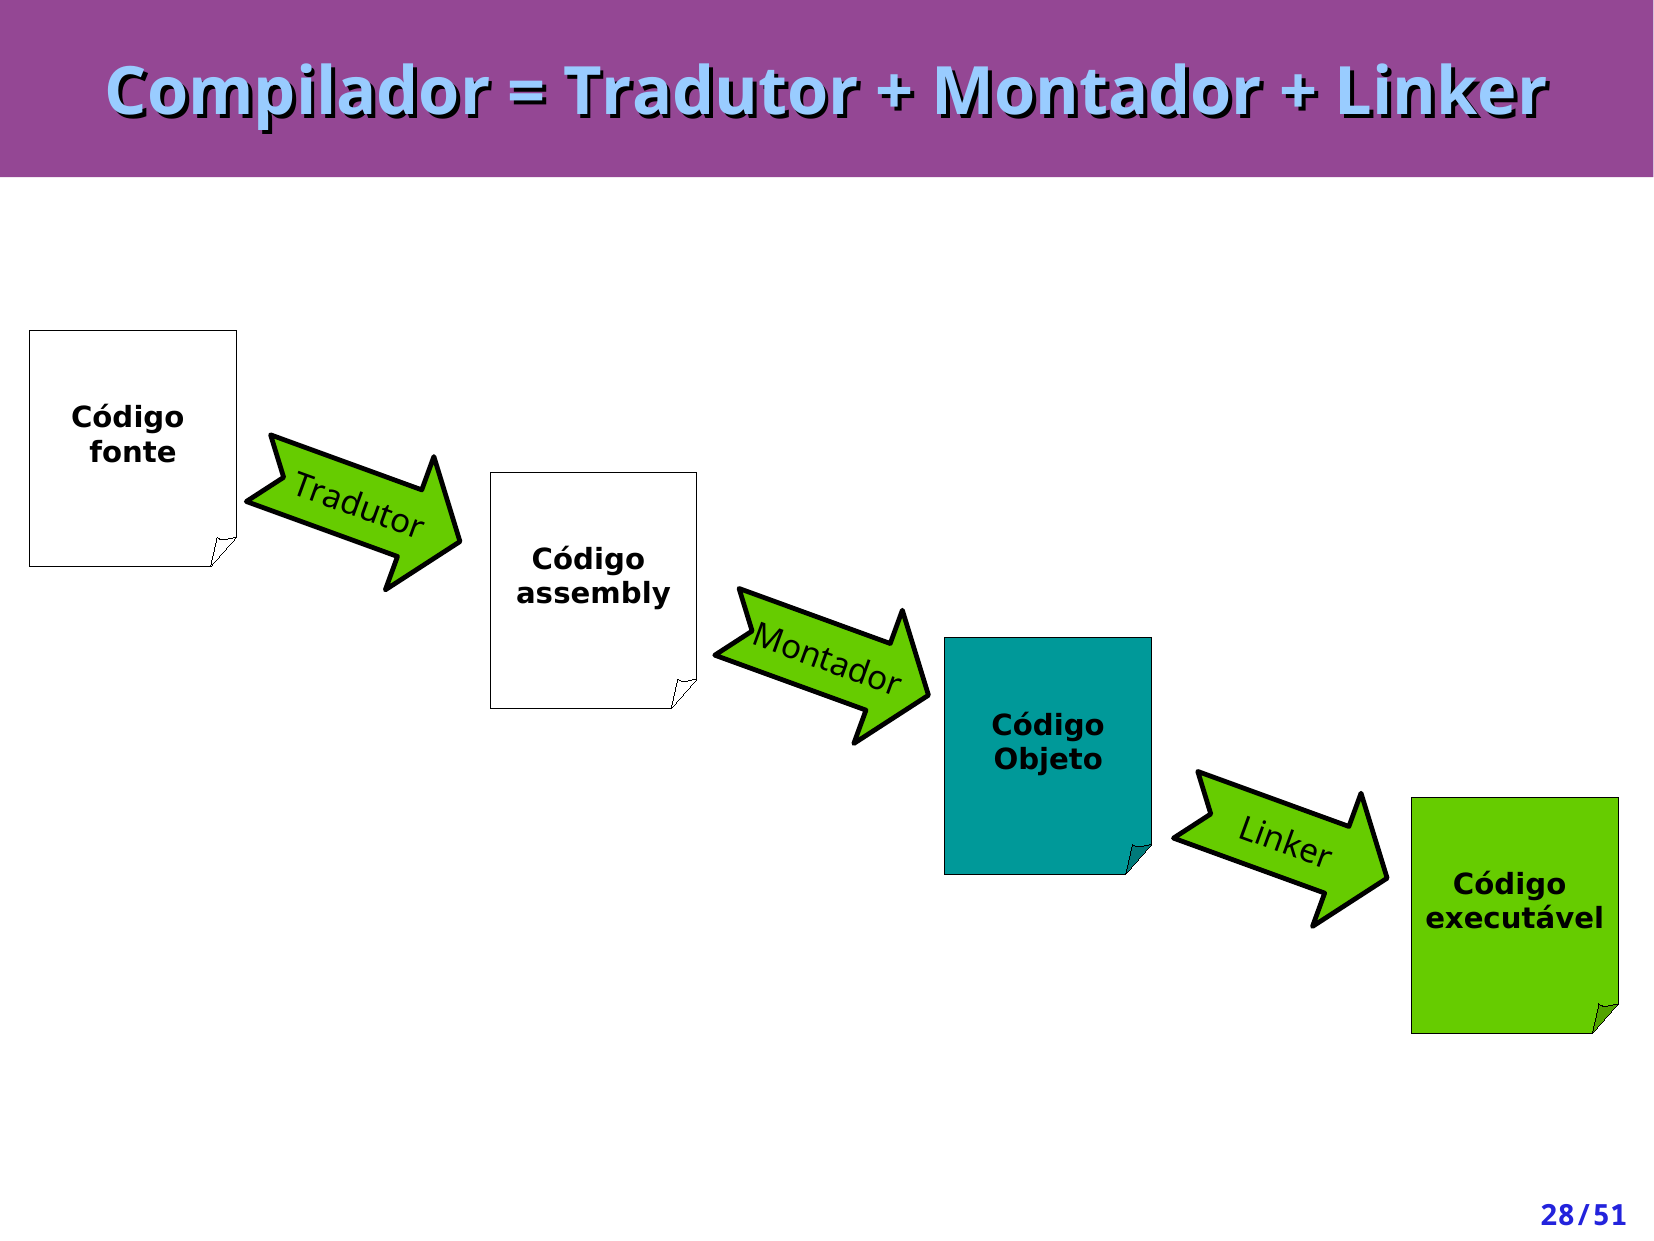

# Compilador = Tradutor + Montador + Linker
Código
fonte
Tradutor
Código
assembly
Montador
Código
Objeto
Linker
Código
executável
28